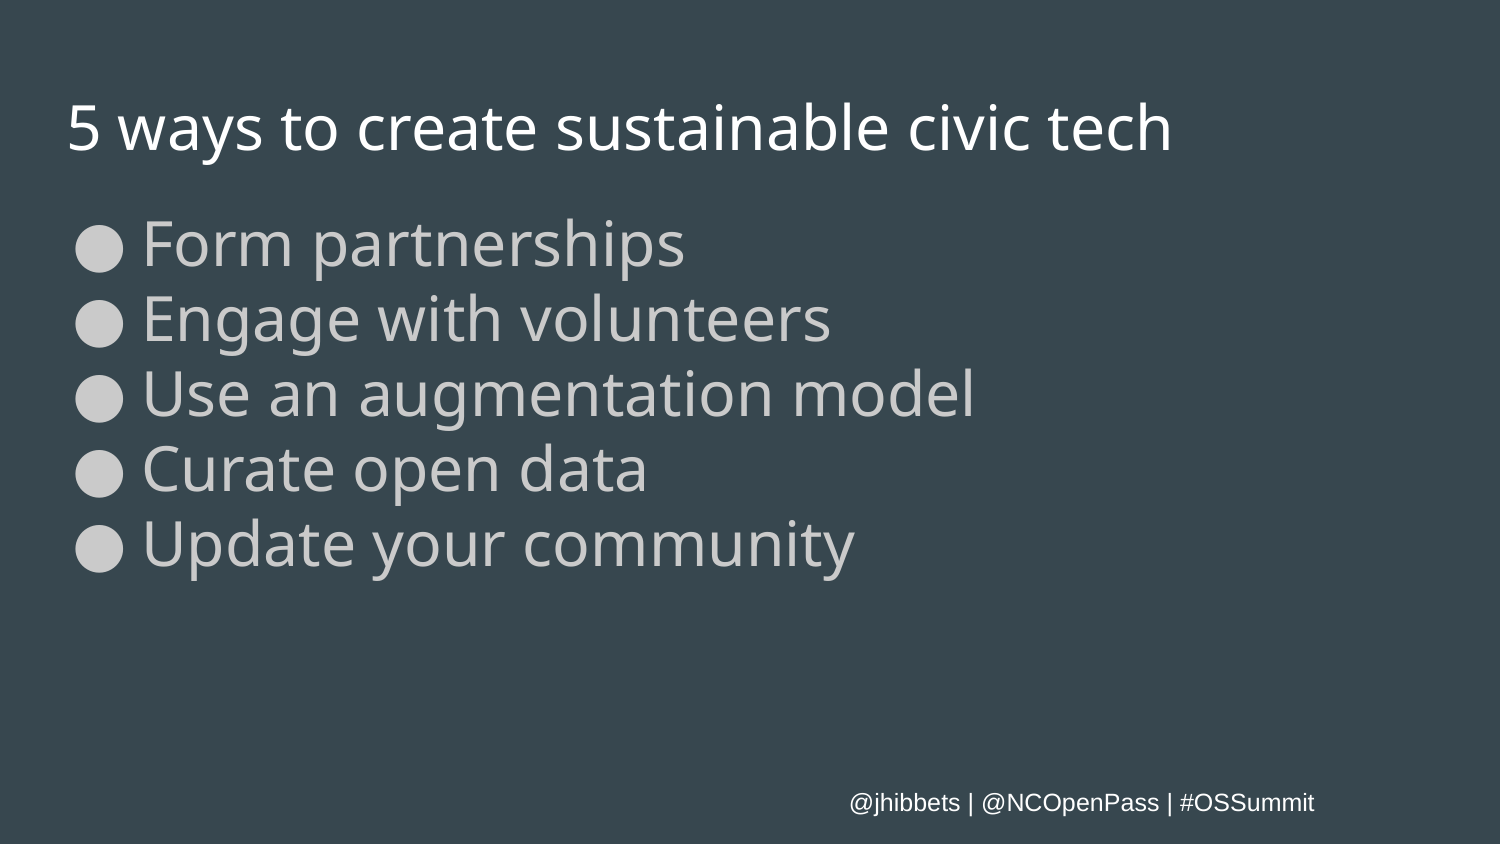

# 5 ways to create sustainable civic tech
Form partnerships
Engage with volunteers
Use an augmentation model
Curate open data
Update your community